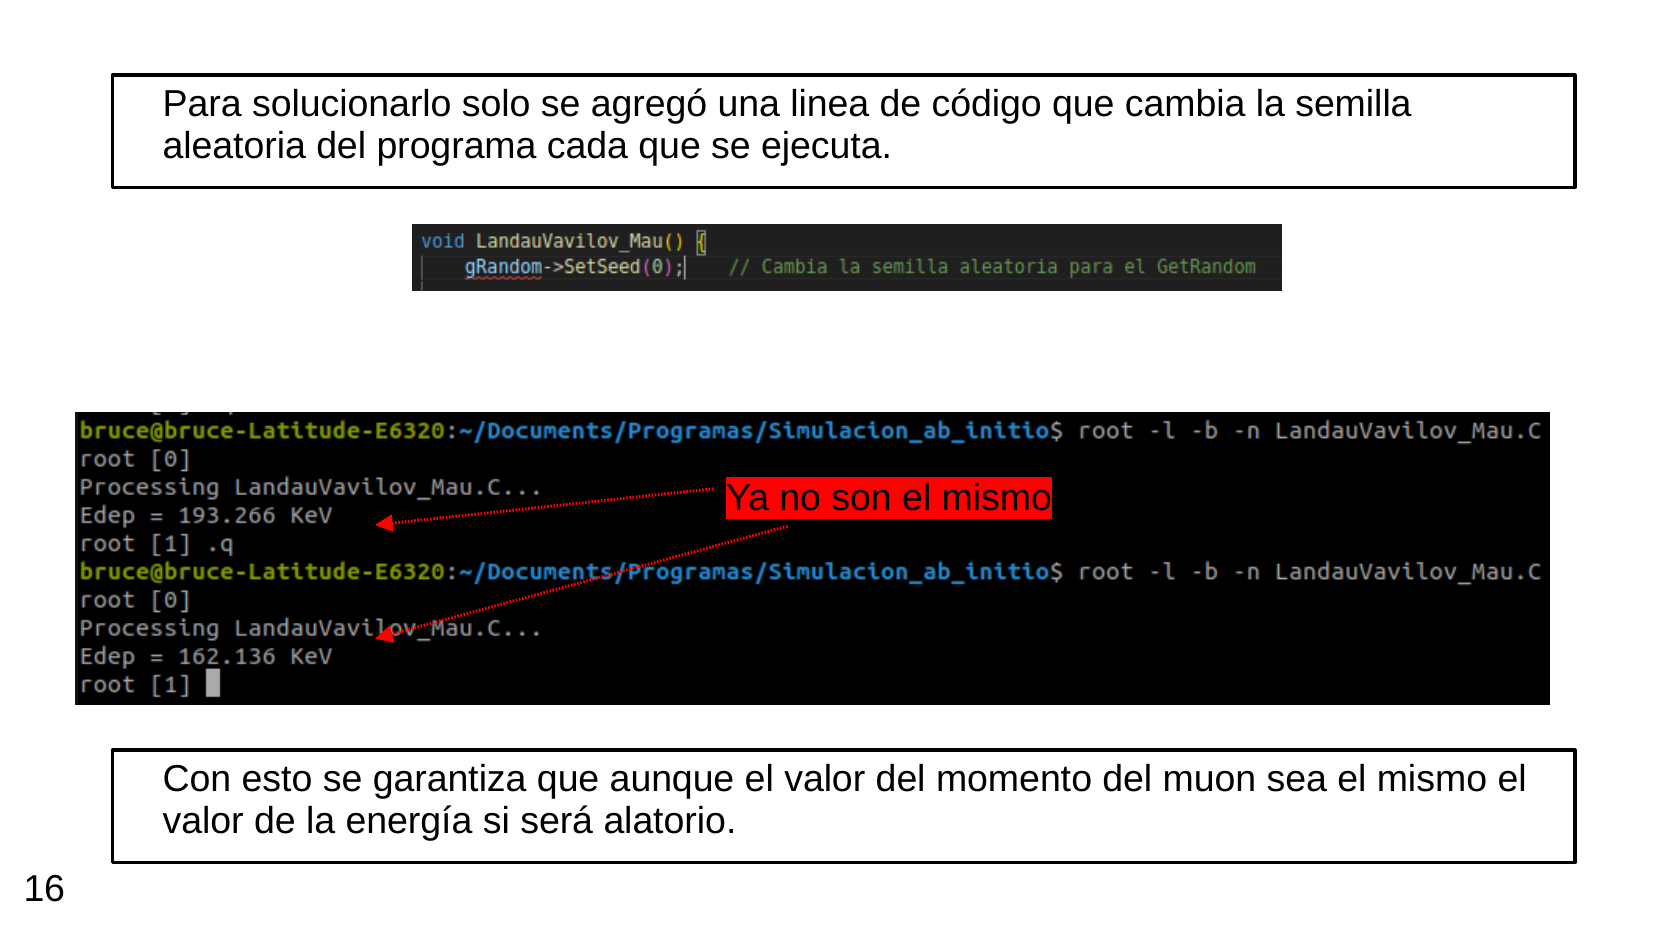

Para solucionarlo solo se agregó una linea de código que cambia la semilla aleatoria del programa cada que se ejecuta.
Ya no son el mismo
Con esto se garantiza que aunque el valor del momento del muon sea el mismo el valor de la energía si será alatorio.